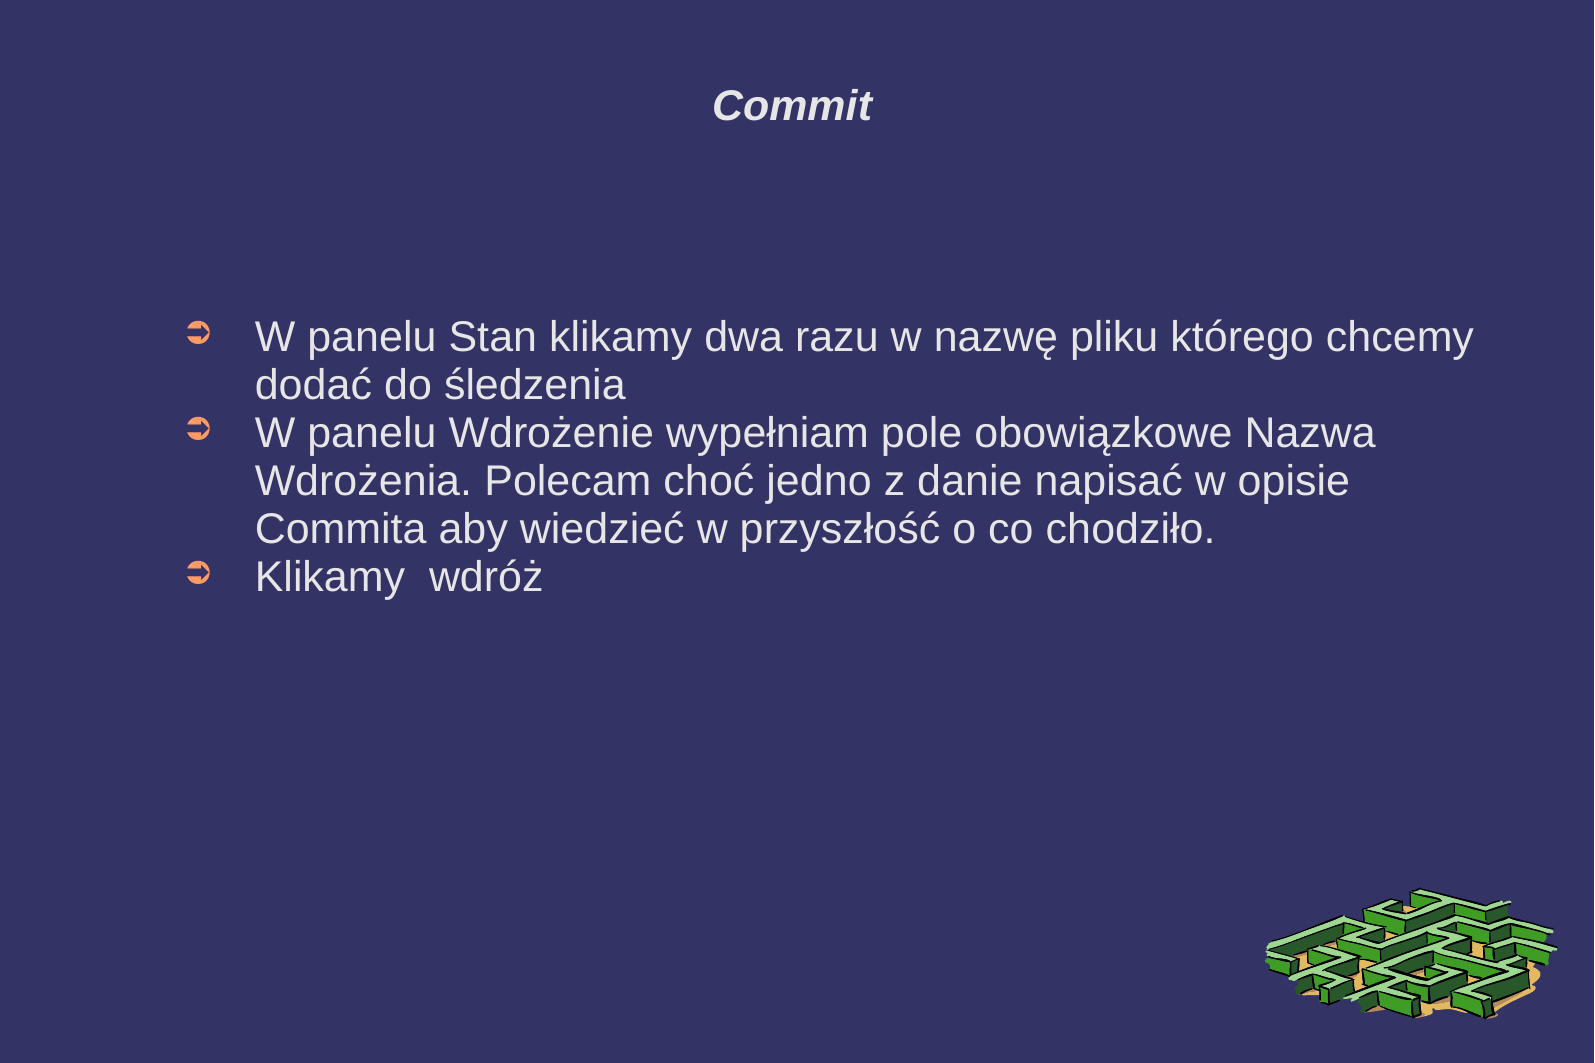

# Commit
W panelu Stan klikamy dwa razu w nazwę pliku którego chcemy dodać do śledzenia
W panelu Wdrożenie wypełniam pole obowiązkowe Nazwa Wdrożenia. Polecam choć jedno z danie napisać w opisie Commita aby wiedzieć w przyszłość o co chodziło.
Klikamy wdróż